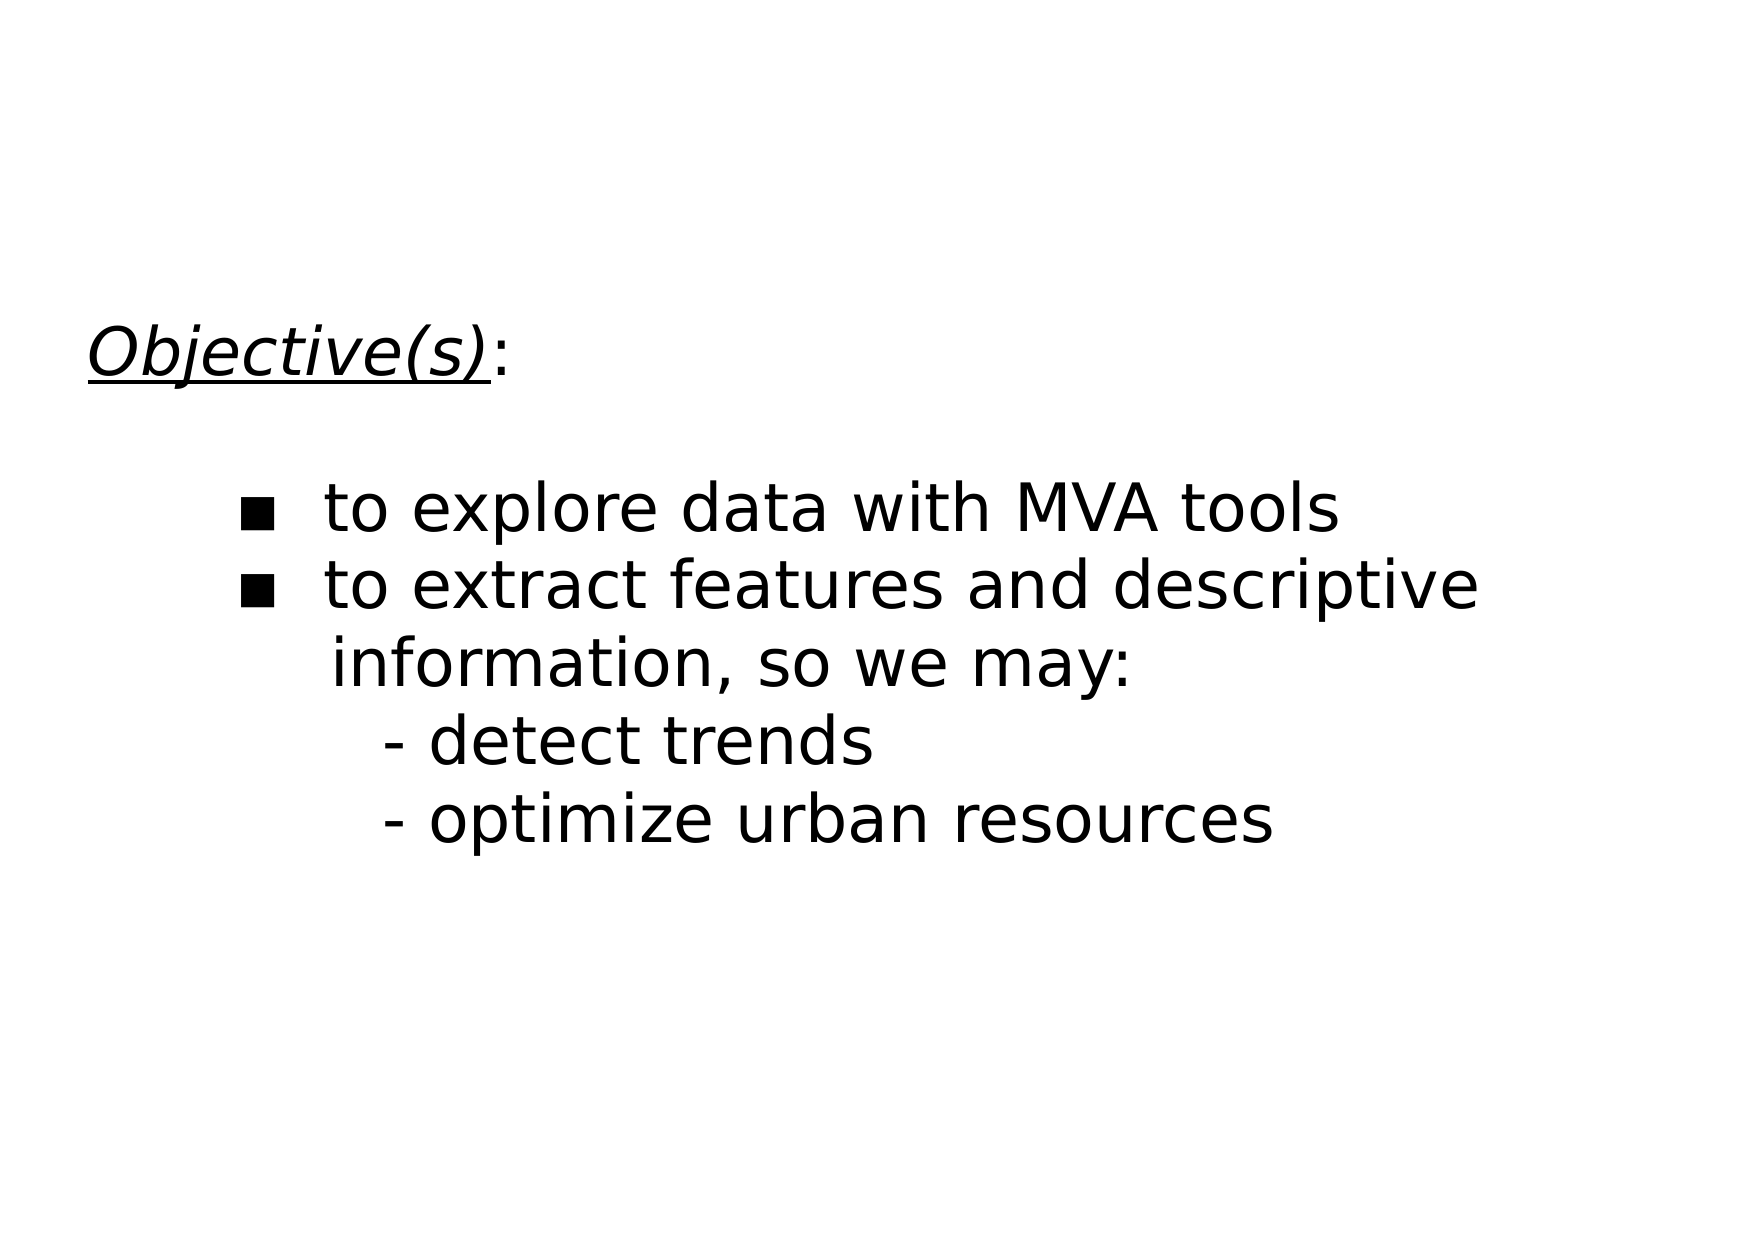

# Objective(s):
		▪ to explore data with MVA tools
		▪ to extract features and descriptive
			 information, so we may:
				- detect trends
				- optimize urban resources